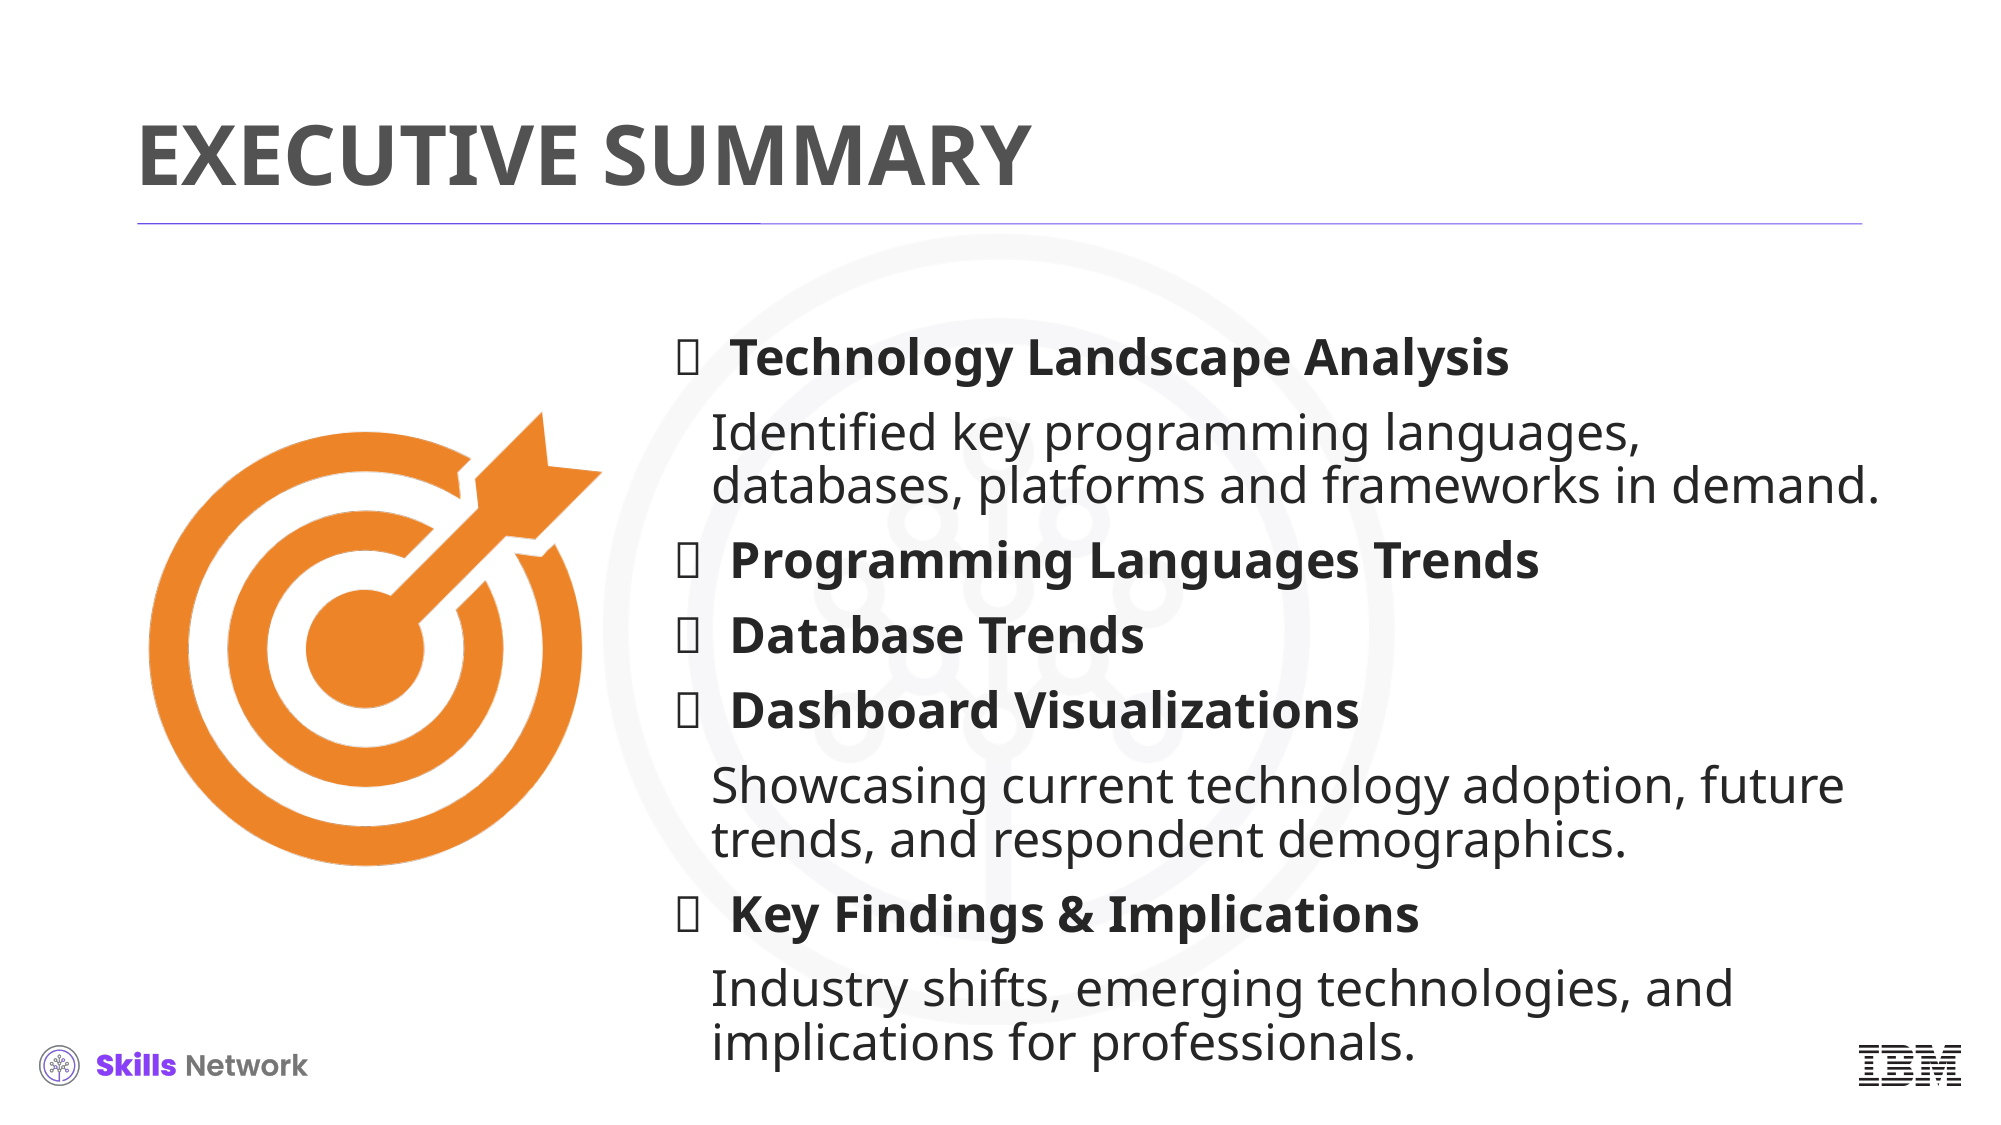

# EXECUTIVE SUMMARY
🔹 Technology Landscape Analysis
Identified key programming languages, databases, platforms and frameworks in demand.
🔹 Programming Languages Trends
🔹 Database Trends
🔹 Dashboard Visualizations
Showcasing current technology adoption, future trends, and respondent demographics.
🔹 Key Findings & Implications
Industry shifts, emerging technologies, and implications for professionals.